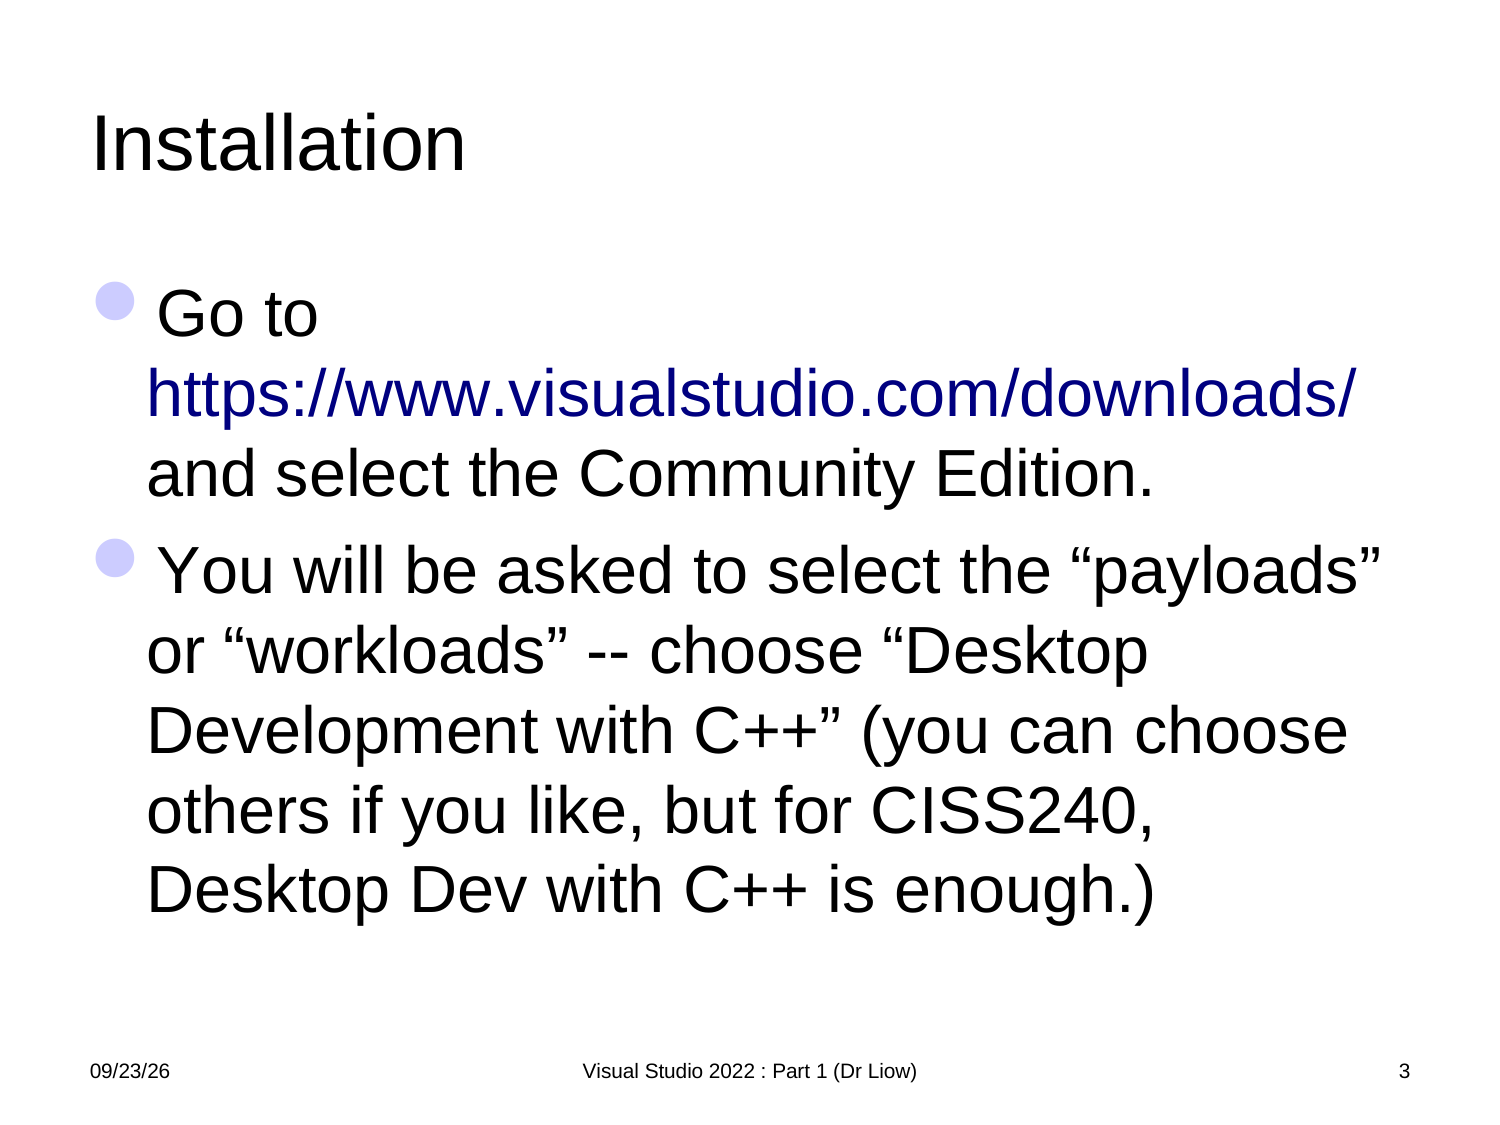

# Installation
Go to https://www.visualstudio.com/downloads/ and select the Community Edition.
You will be asked to select the “payloads” or “workloads” -- choose “Desktop Development with C++” (you can choose others if you like, but for CISS240, Desktop Dev with C++ is enough.)
Visual Studio 2022 : Part 1 (Dr Liow)